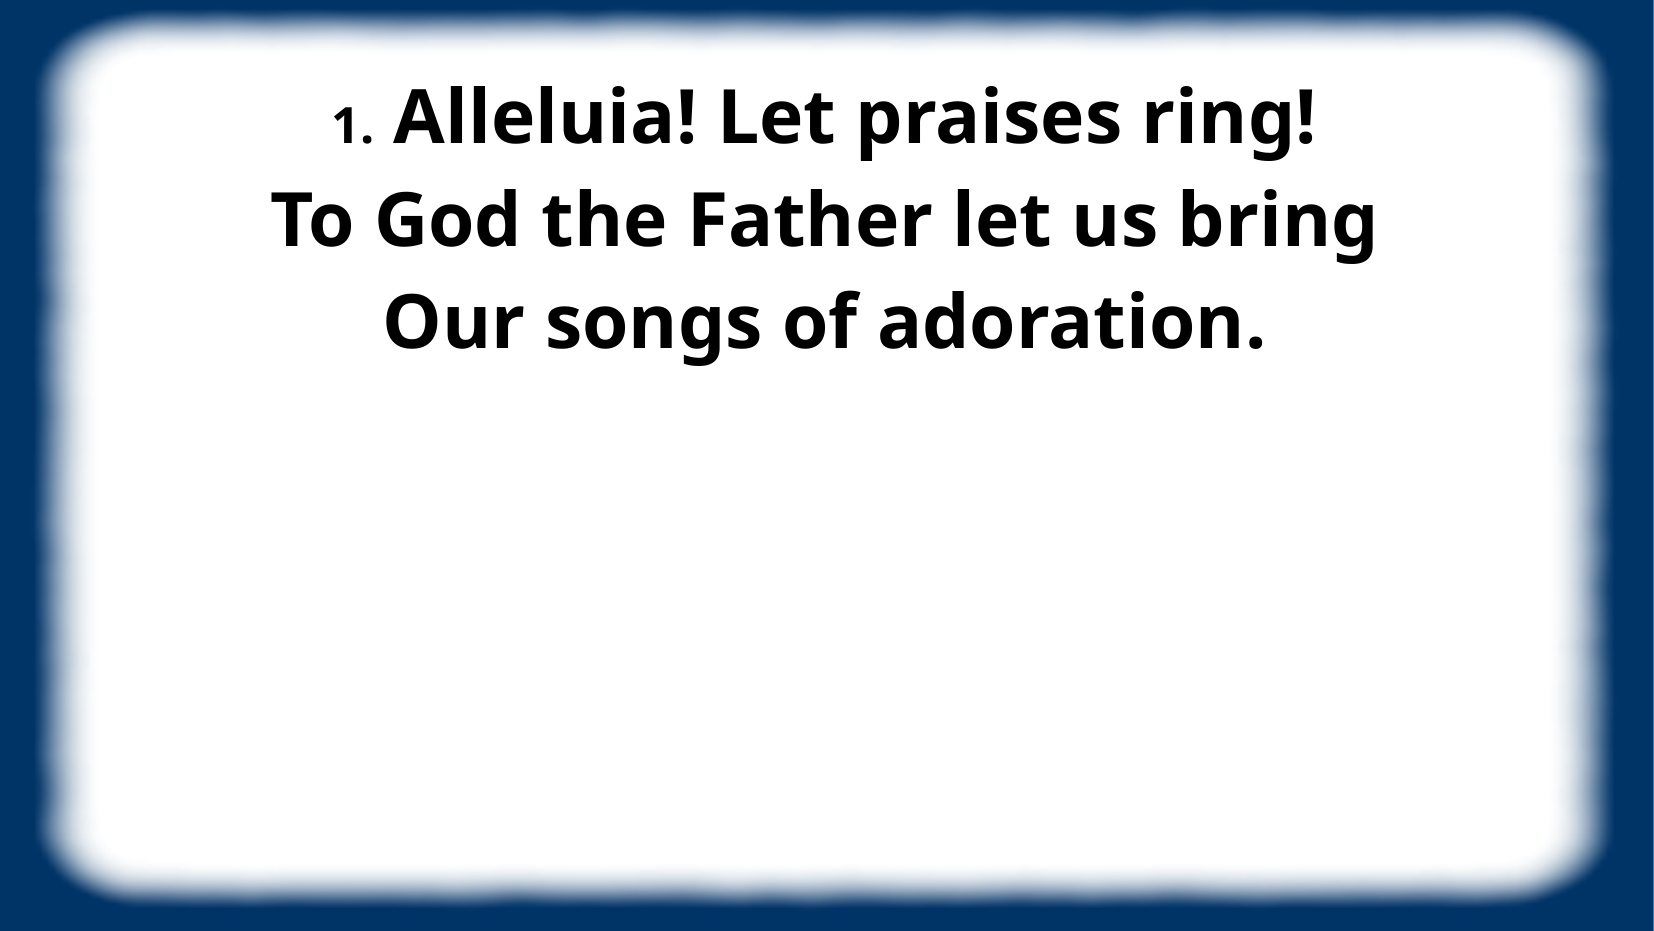

1. Alleluia! Let praises ring!
To God the Father let us bring
Our songs of adoration.